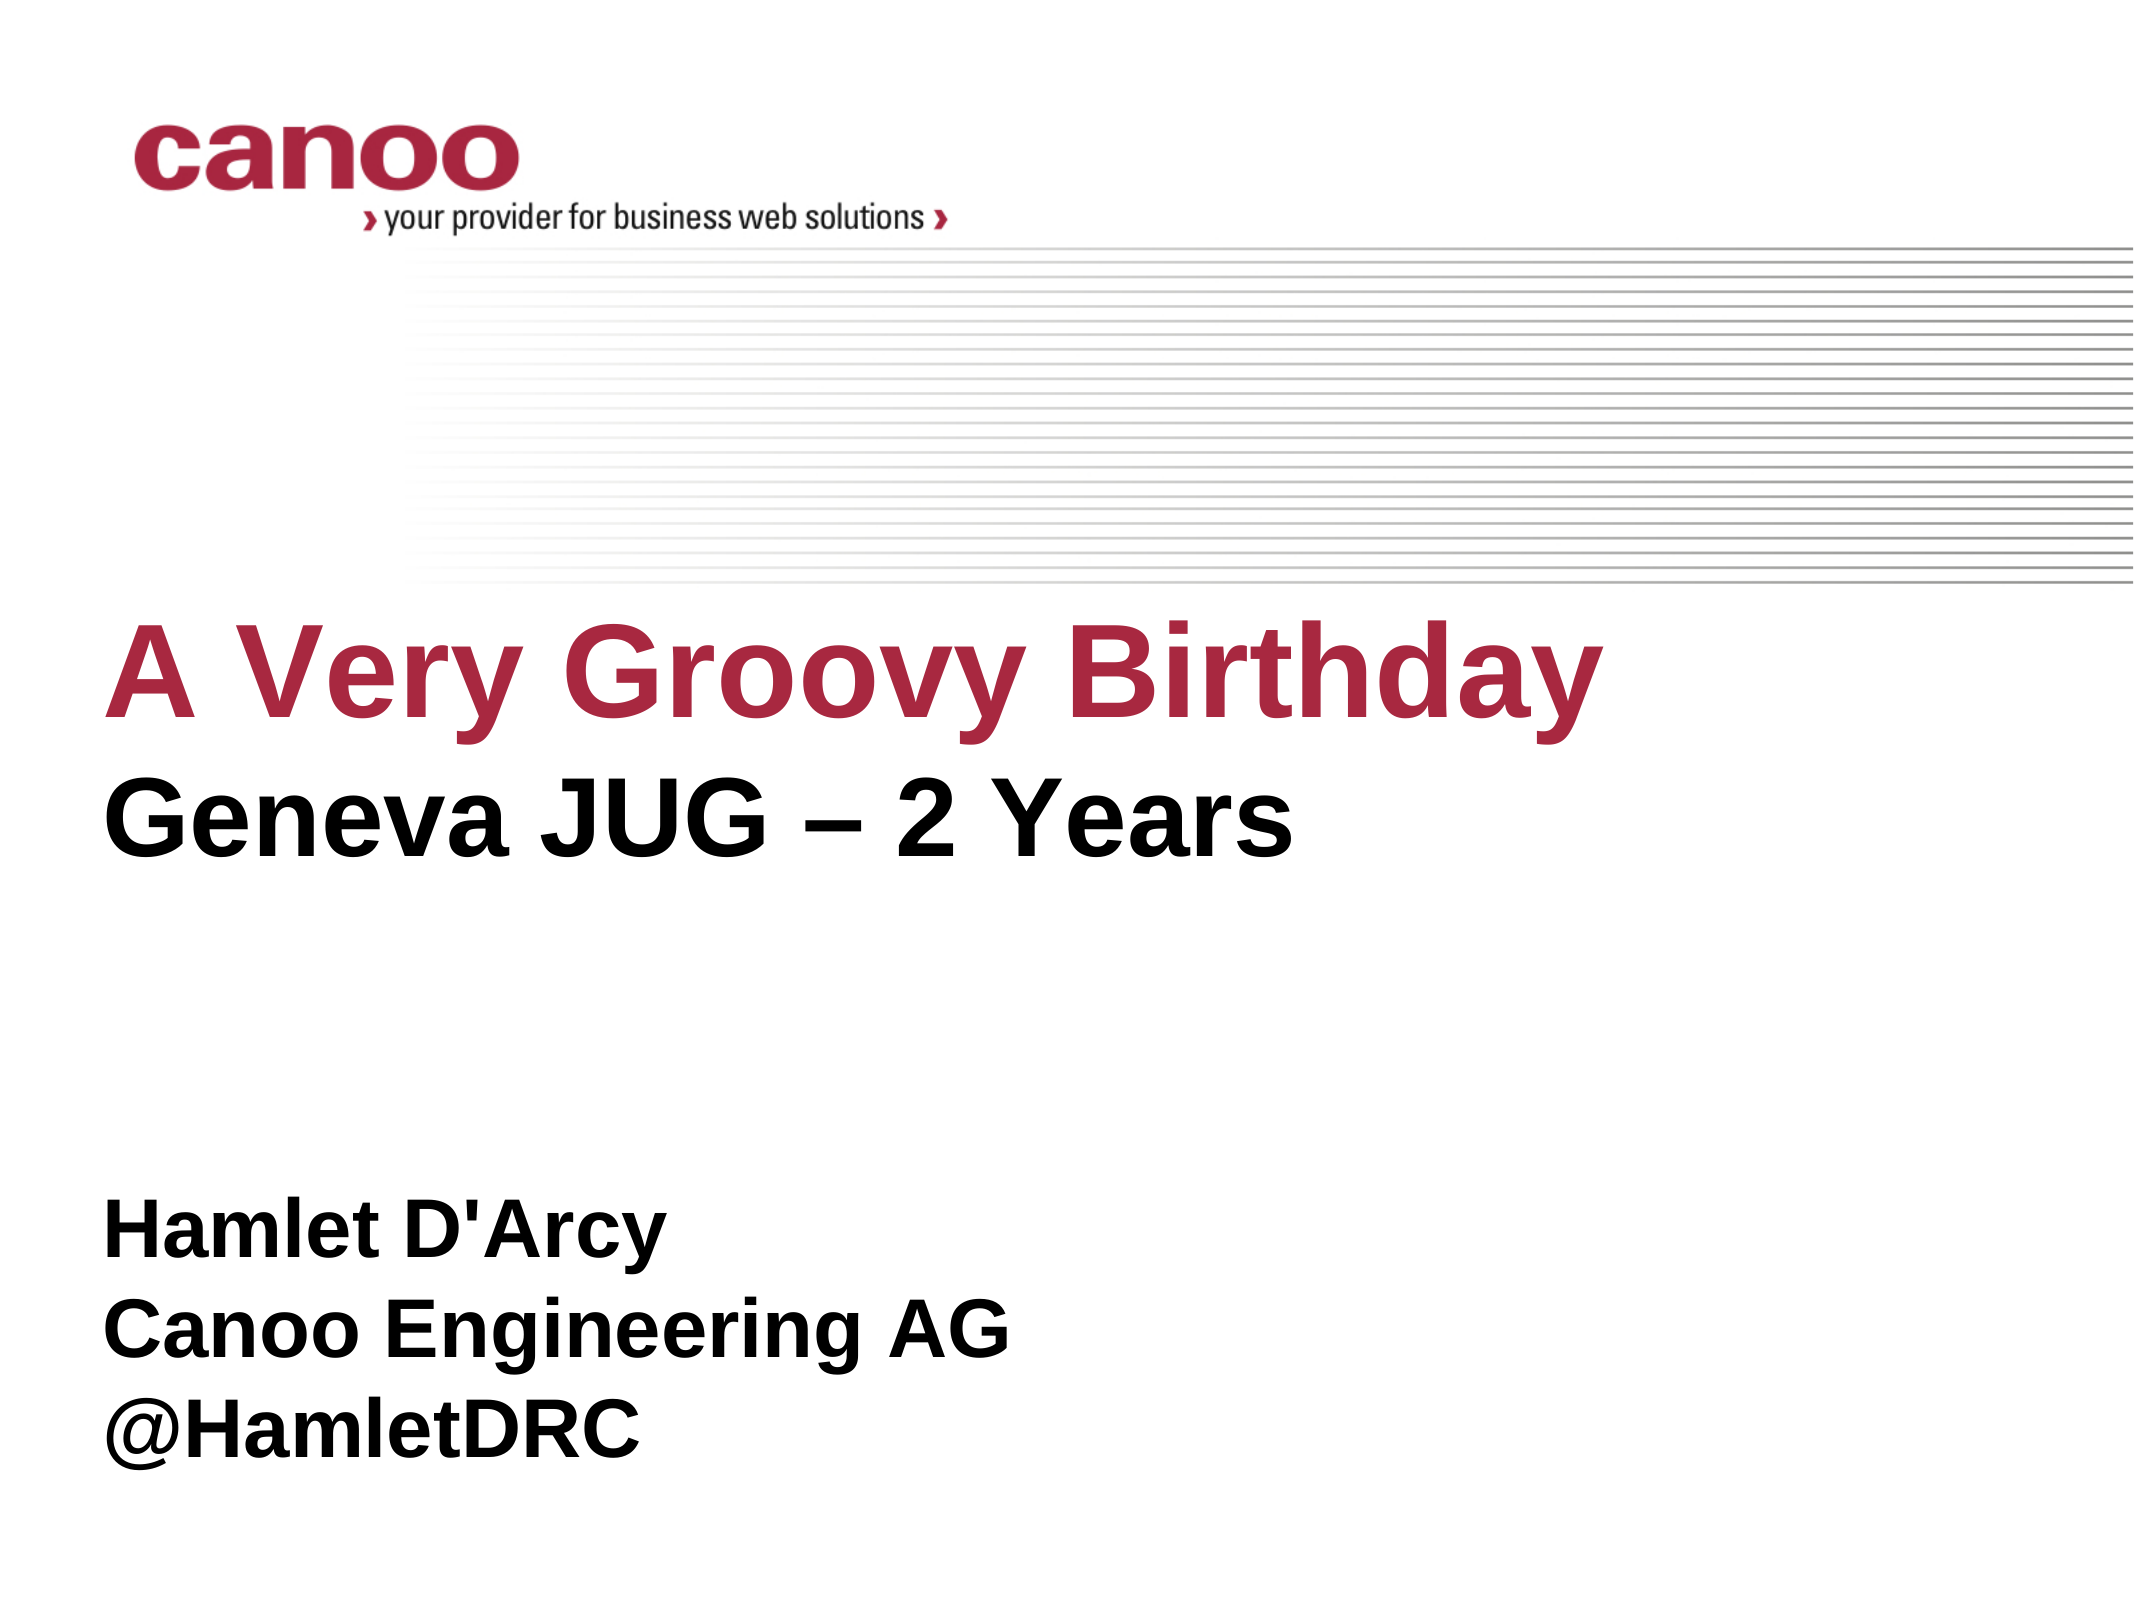

A Very Groovy Birthday
Geneva JUG – 2 Years
Hamlet D'Arcy
Canoo Engineering AG
@HamletDRC